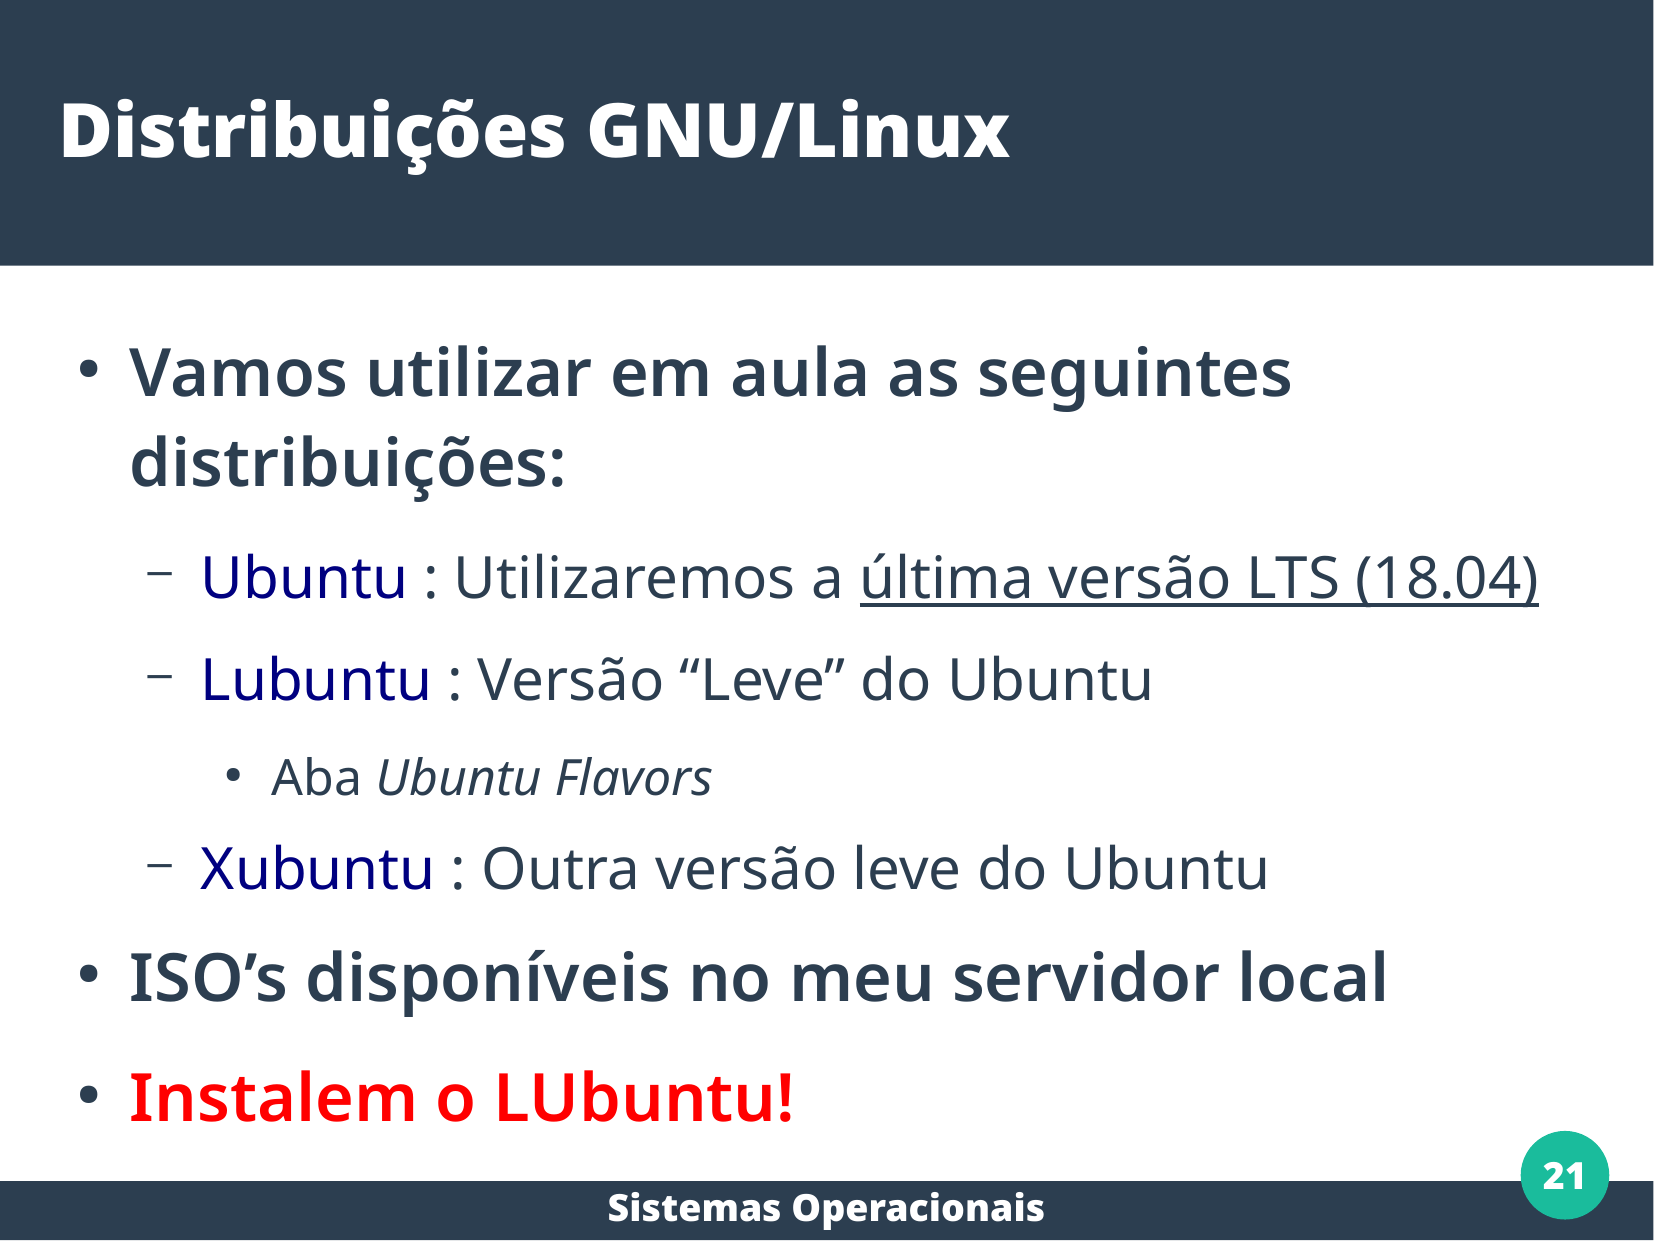

# Distribuições GNU/Linux
Vamos utilizar em aula as seguintes distribuições:
Ubuntu : Utilizaremos a última versão LTS (18.04)
Lubuntu : Versão “Leve” do Ubuntu
Aba Ubuntu Flavors
Xubuntu : Outra versão leve do Ubuntu
ISO’s disponíveis no meu servidor local
Instalem o LUbuntu!
21
Sistemas Operacionais